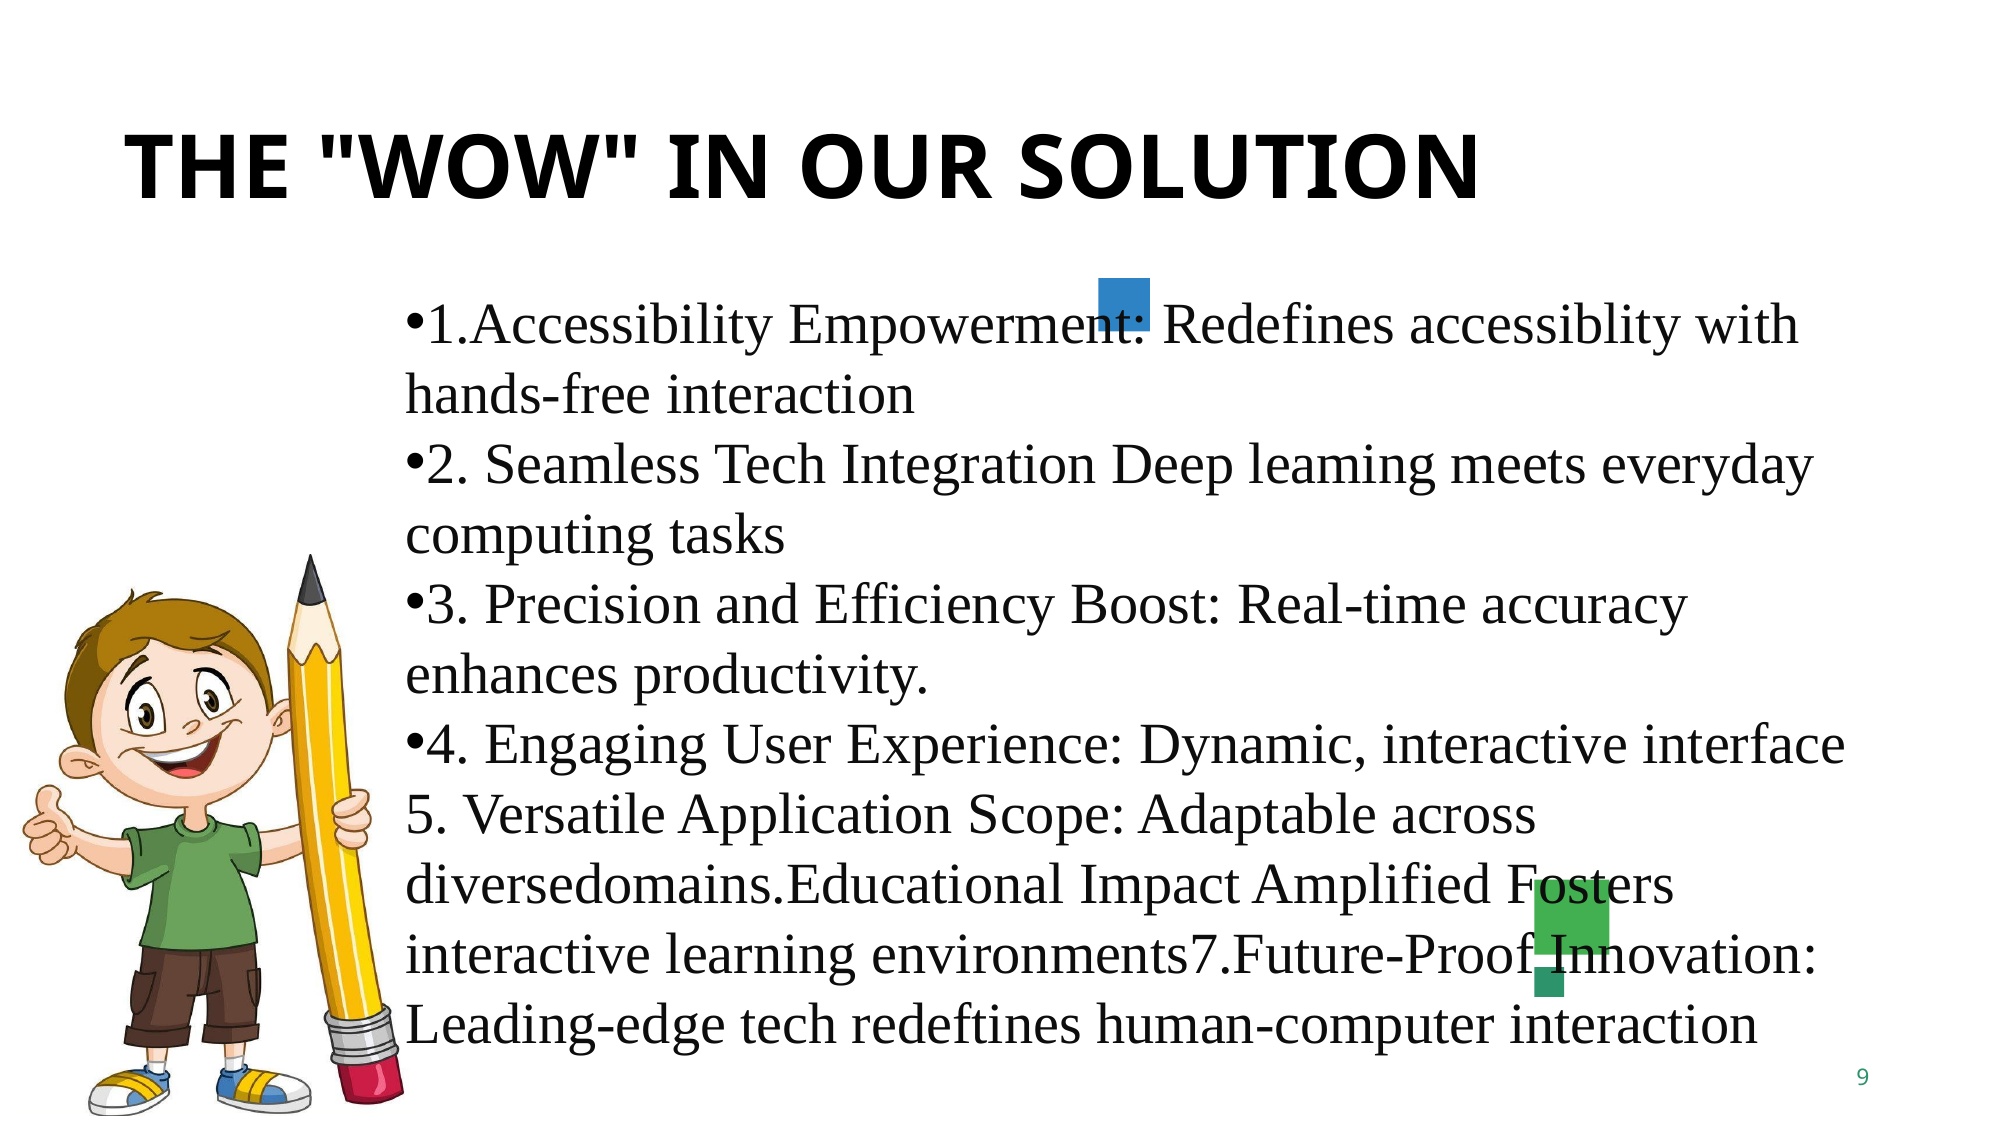

# THE "WOW" IN OUR SOLUTION
1.Accessibility Empowerment: Redefines accessiblity with hands-free interaction
2. Seamless Tech Integration Deep leaming meets everyday computing tasks
3. Precision and Efficiency Boost: Real-time accuracy enhances productivity.
4. Engaging User Experience: Dynamic, interactive interface 5. Versatile Application Scope: Adaptable across diversedomains.Educational Impact Amplified Fosters interactive learning environments7.Future-Proof Innovation: Leading-edge tech redeftines human-computer interaction
3/21/2024 Annual Review